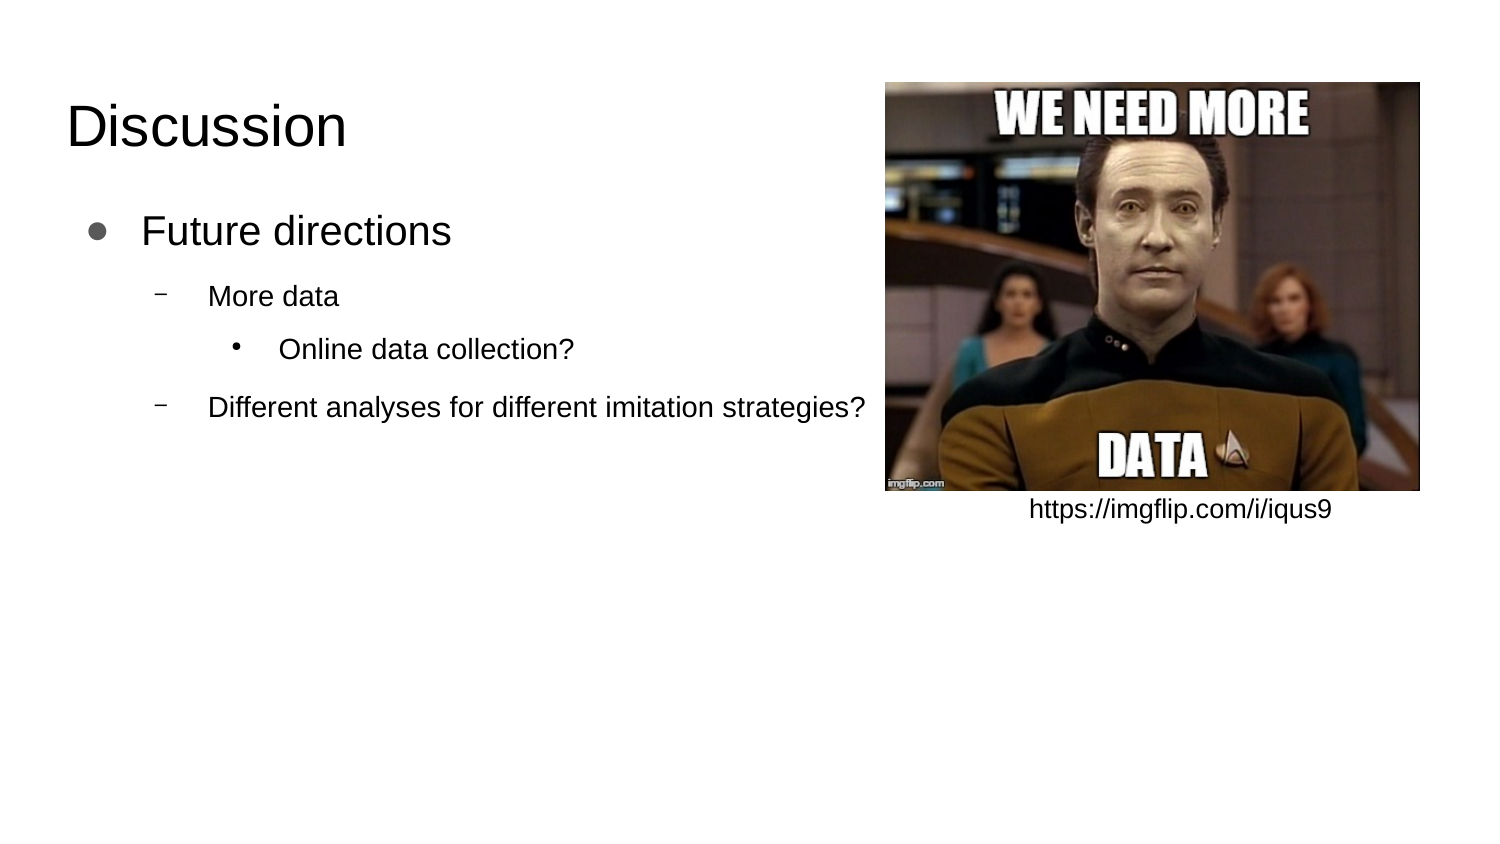

# Discussion
Future directions
More data
Online data collection?
Different analyses for different imitation strategies?
https://imgflip.com/i/iqus9